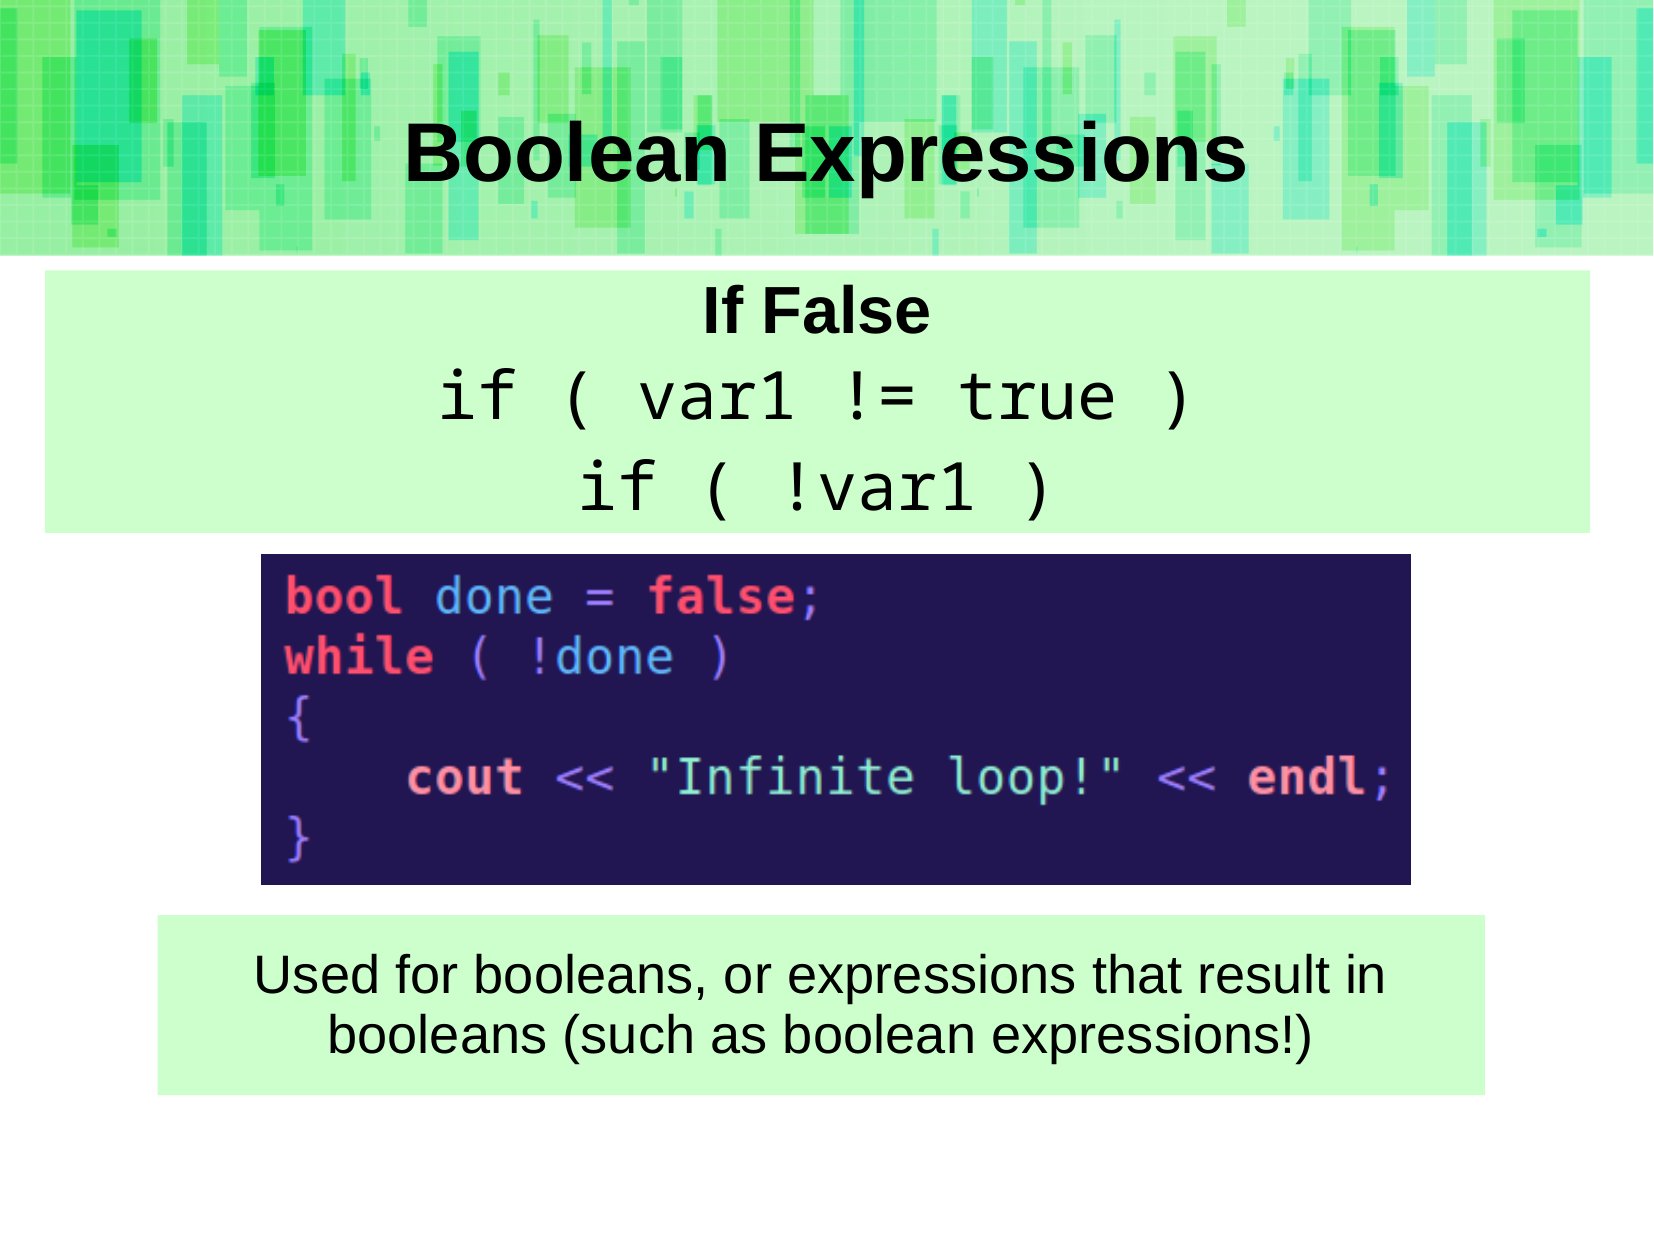

# Boolean Expressions
If False
if ( var1 != true )
if ( !var1 )
Used for booleans, or expressions that result in booleans (such as boolean expressions!)